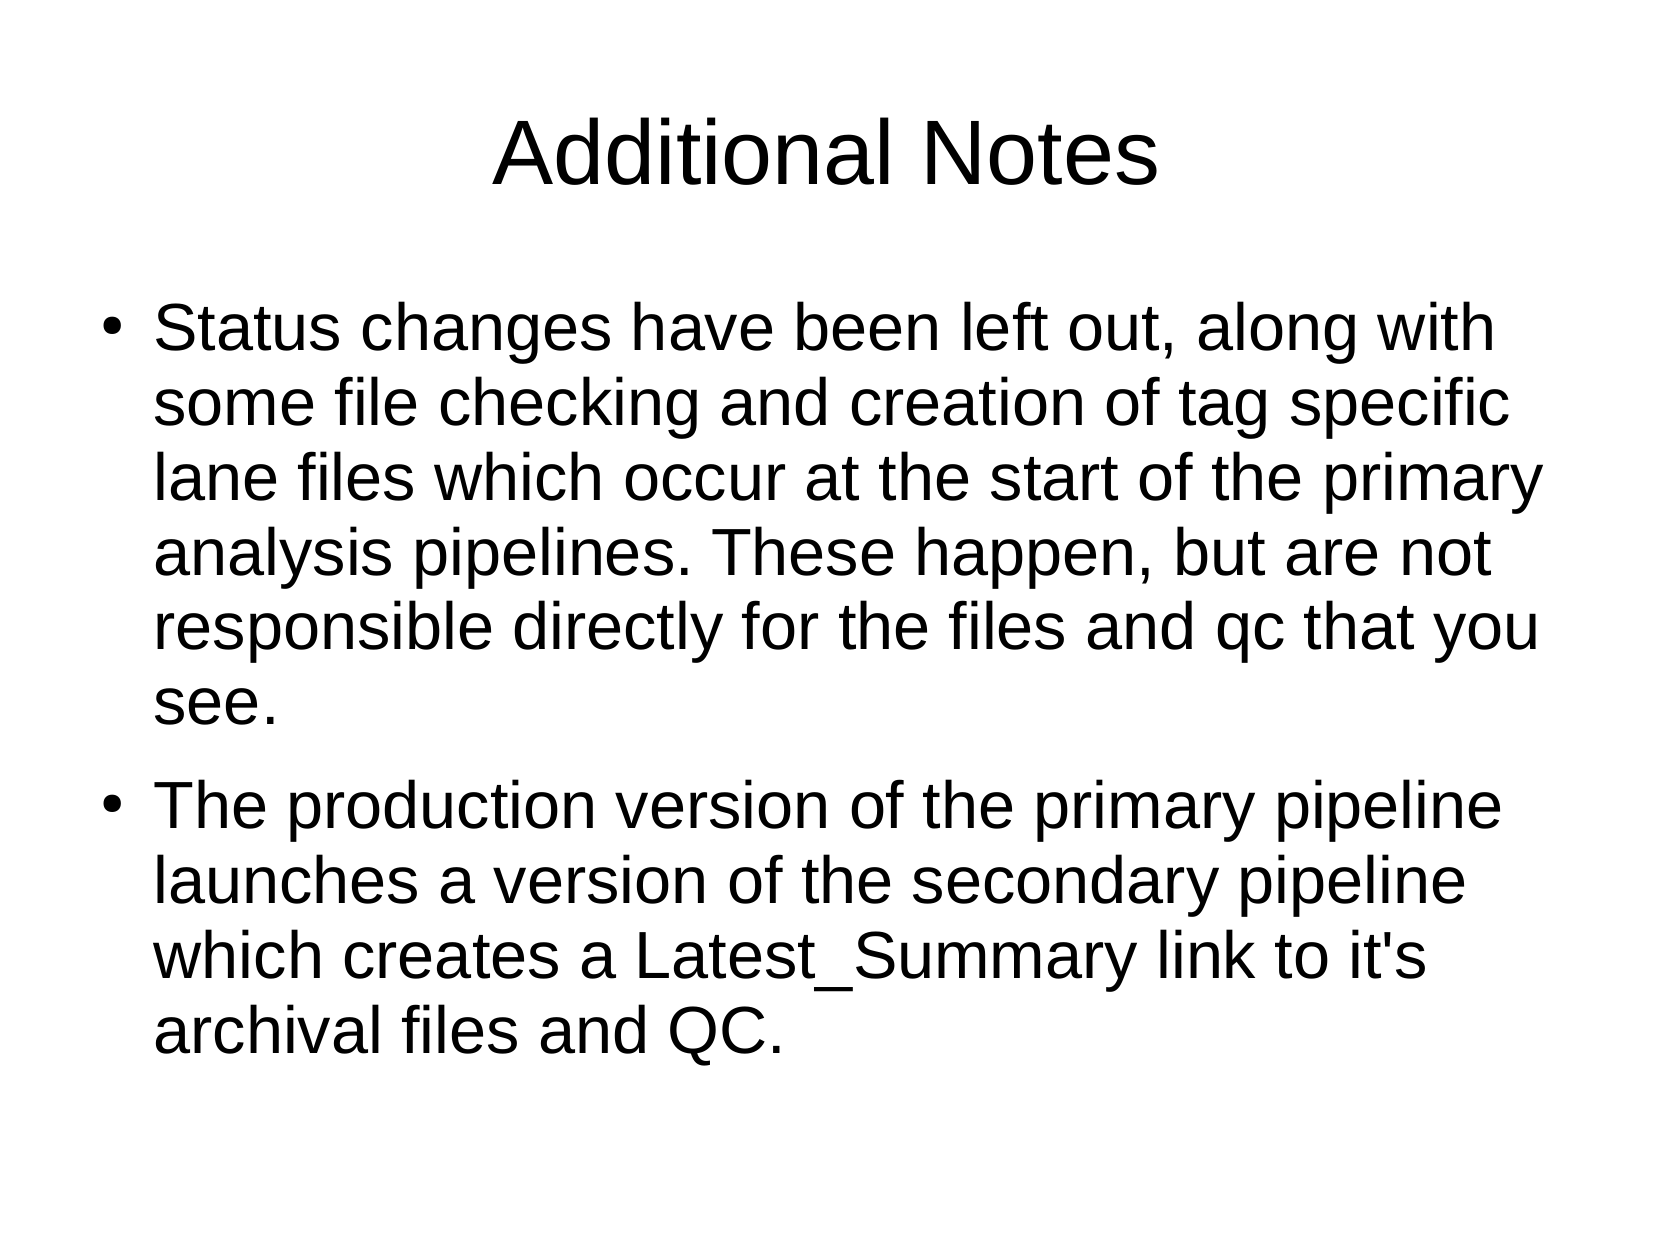

# Additional Notes
Status changes have been left out, along with some file checking and creation of tag specific lane files which occur at the start of the primary analysis pipelines. These happen, but are not responsible directly for the files and qc that you see.
The production version of the primary pipeline launches a version of the secondary pipeline which creates a Latest_Summary link to it's archival files and QC.